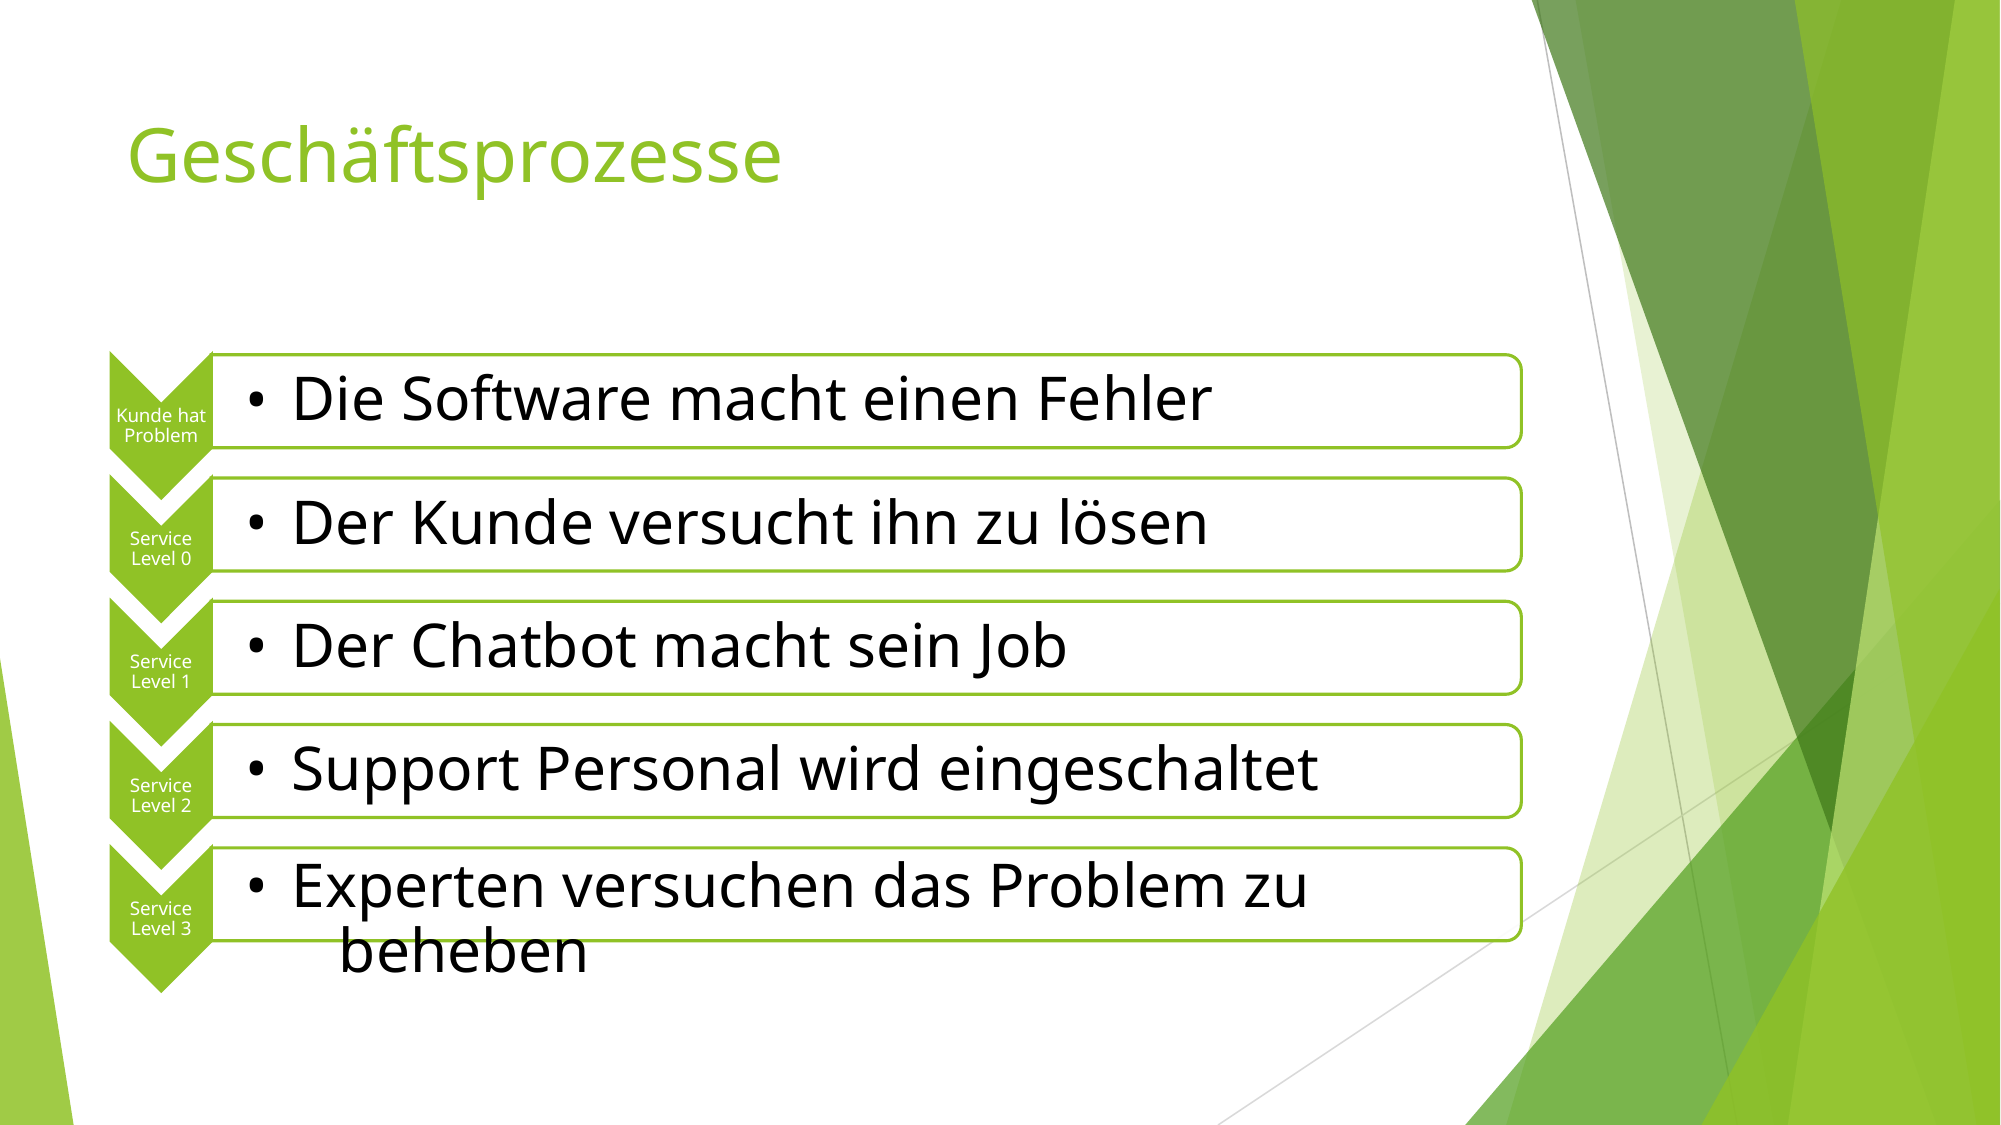

# Geschäftsprozesse
Kunde hat Problem
Die Software macht einen Fehler
Service Level 0
Der Kunde versucht ihn zu lösen
Service Level 1
Der Chatbot macht sein Job
Service Level 2
Support Personal wird eingeschaltet
Service Level 3
Experten versuchen das Problem zu beheben